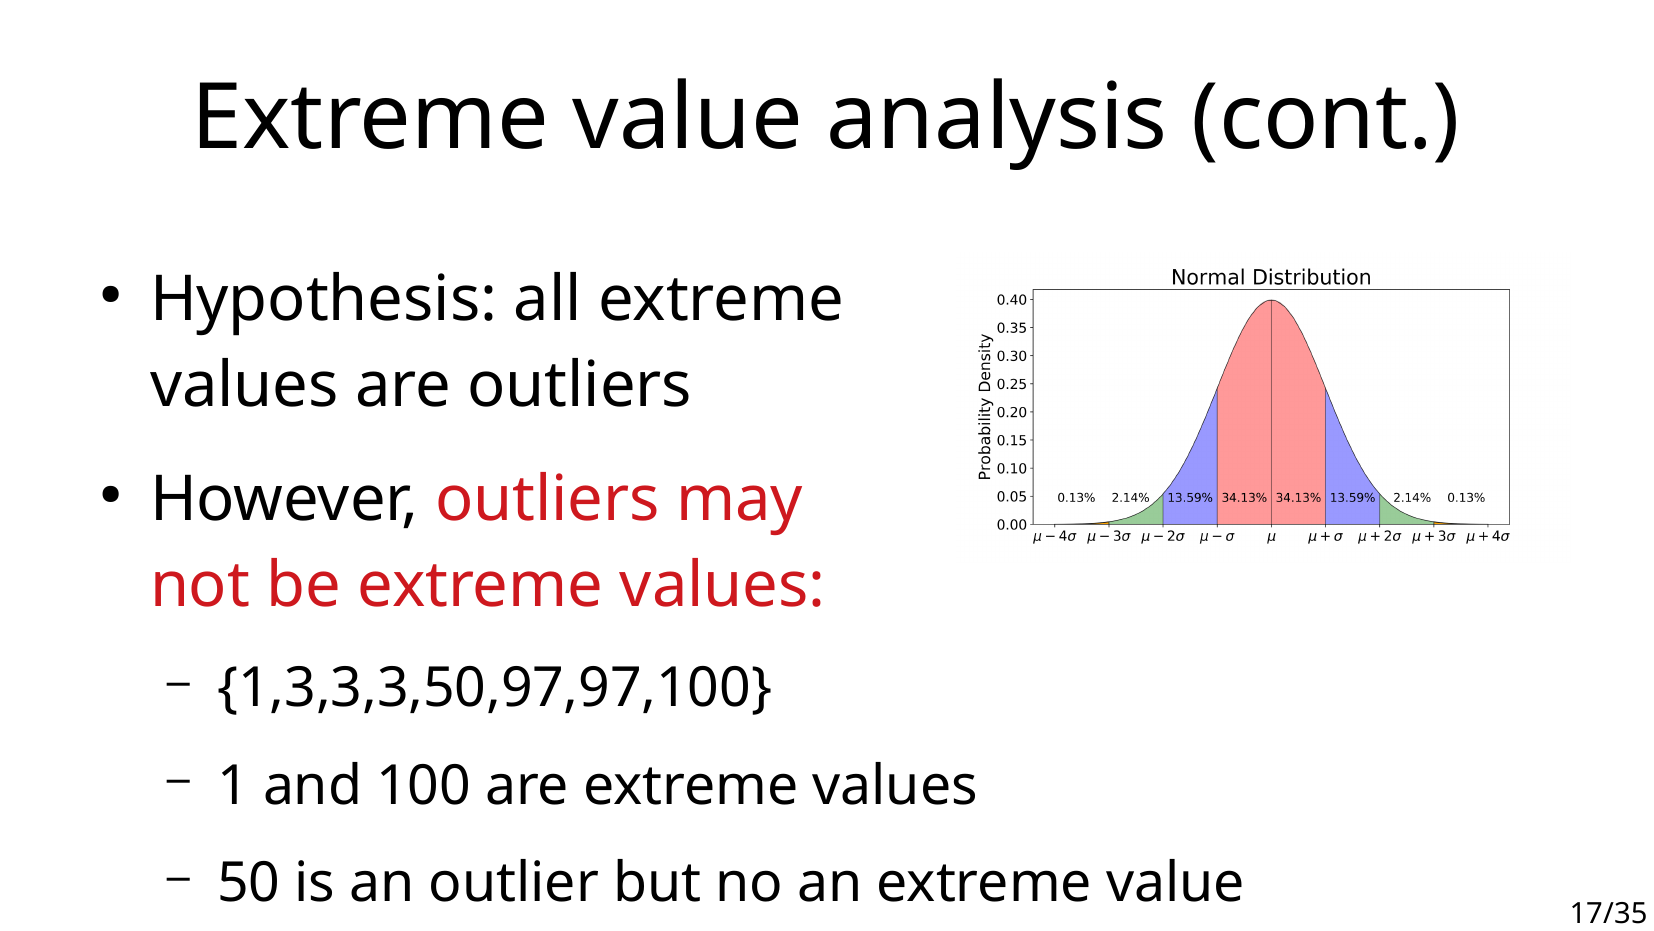

# Extreme value analysis (cont.)
Hypothesis: all extreme
values are outliers
However, outliers may
not be extreme values:
{1,3,3,3,50,97,97,100}
1 and 100 are extreme values
50 is an outlier but no an extreme value
17